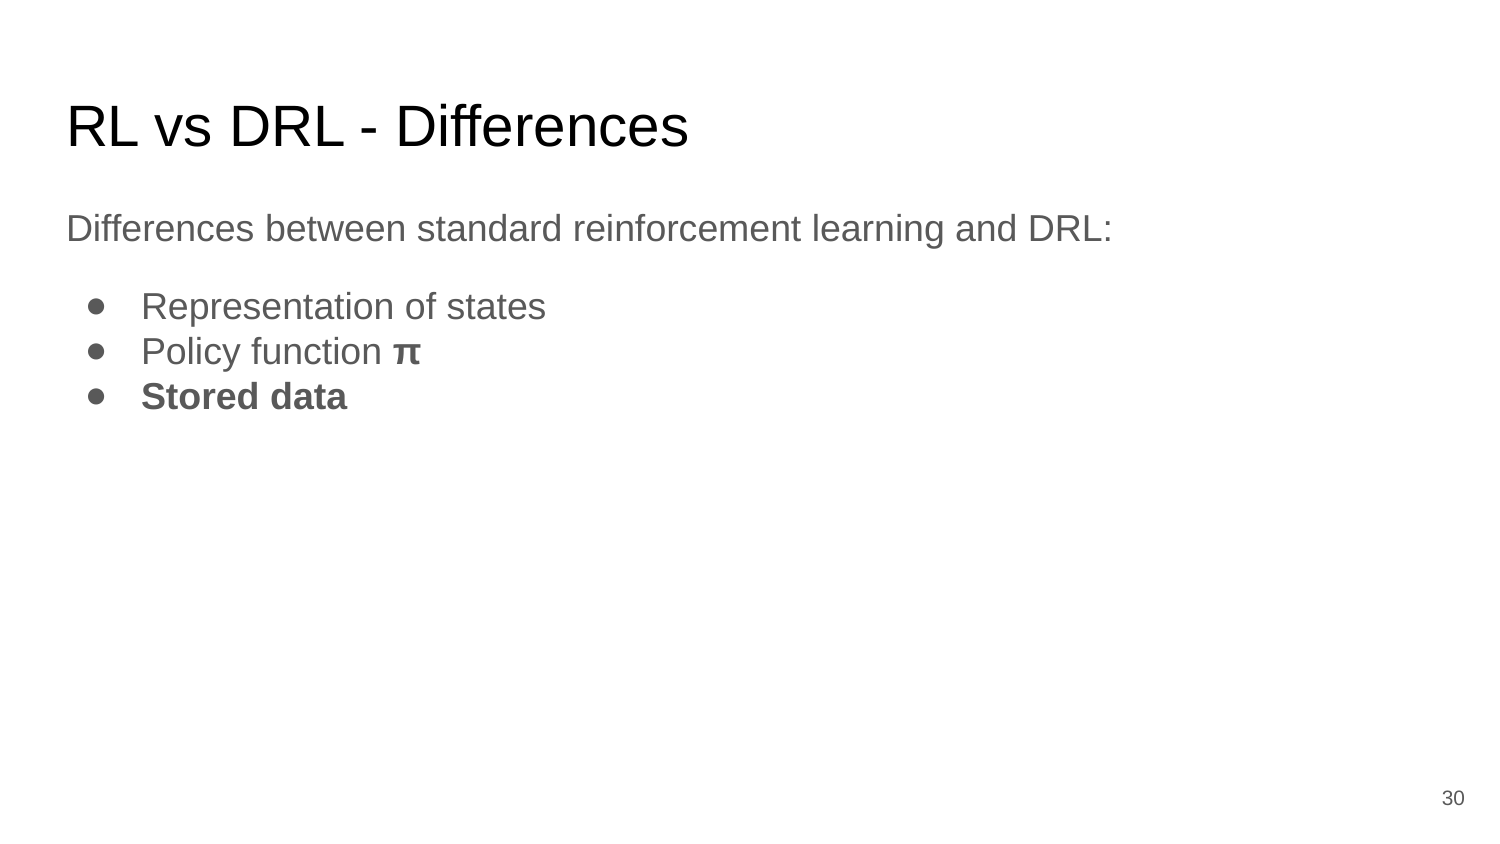

# RL vs DRL - Differences
Differences between standard reinforcement learning and DRL:
Representation of states
Policy function π
Stored data